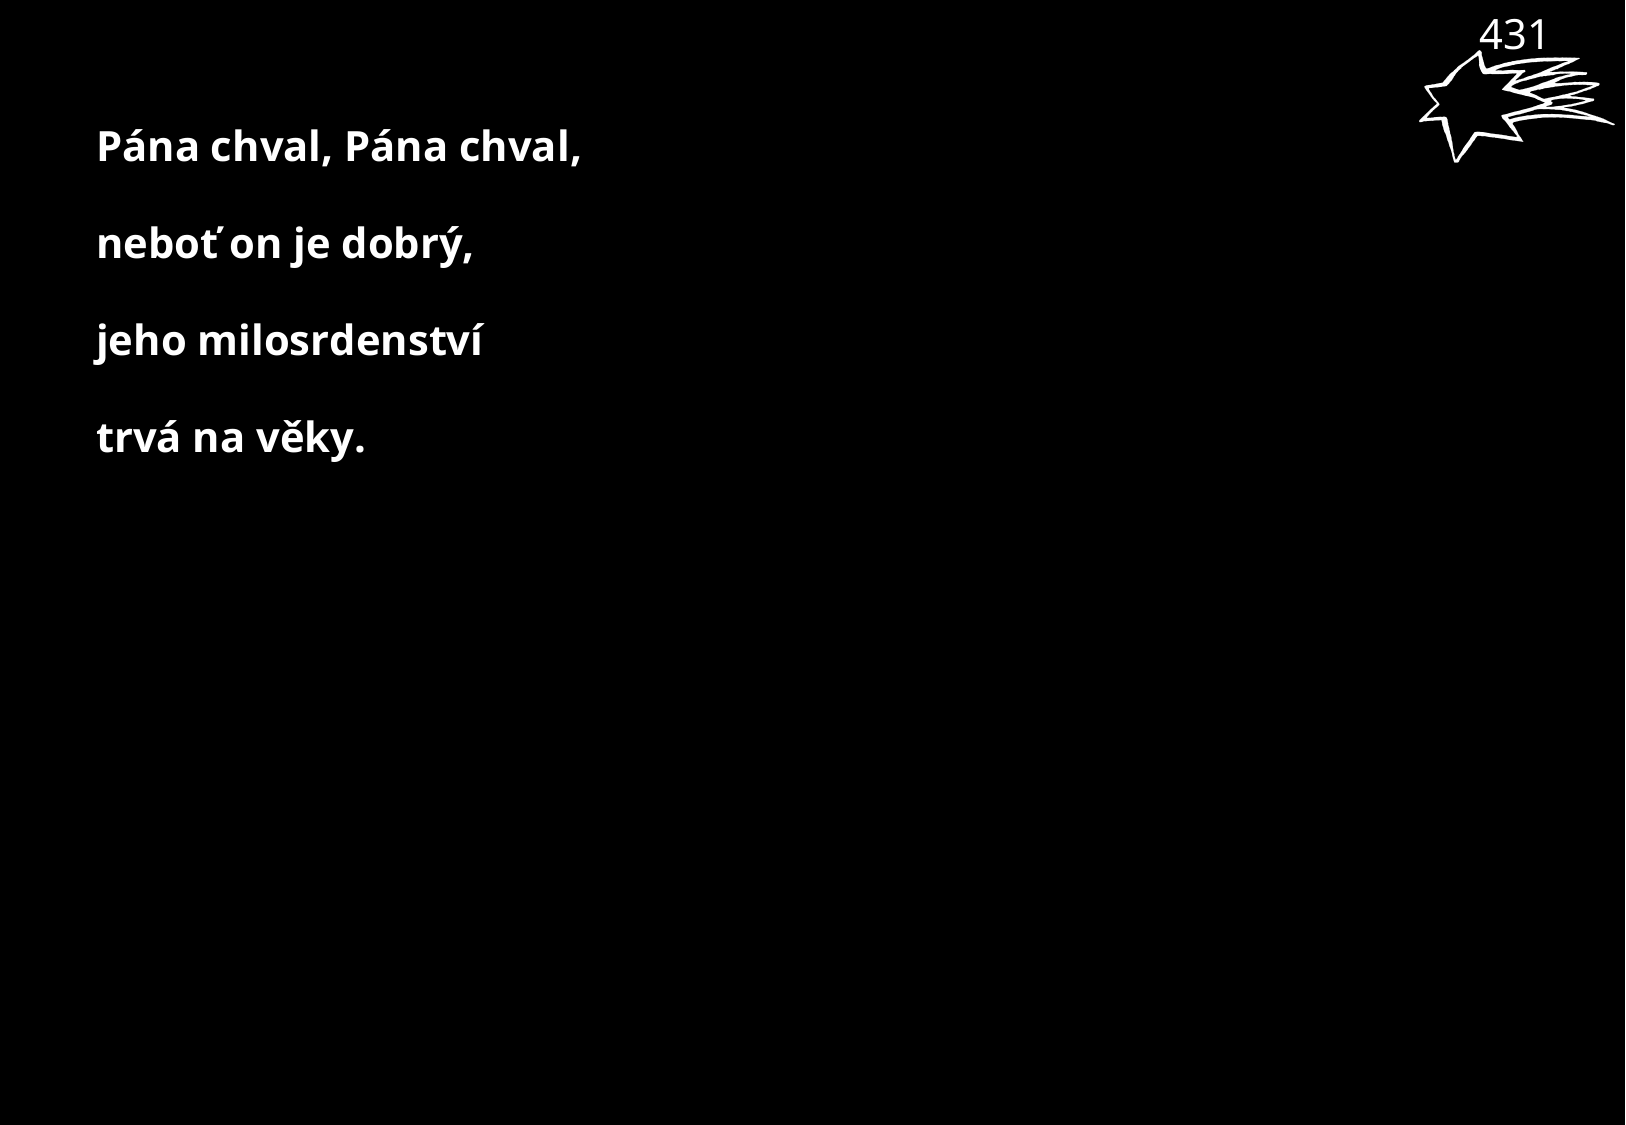

431
# Pána chval, Pána chval,
neboť on je dobrý,
jeho milosrdenství
trvá na věky.